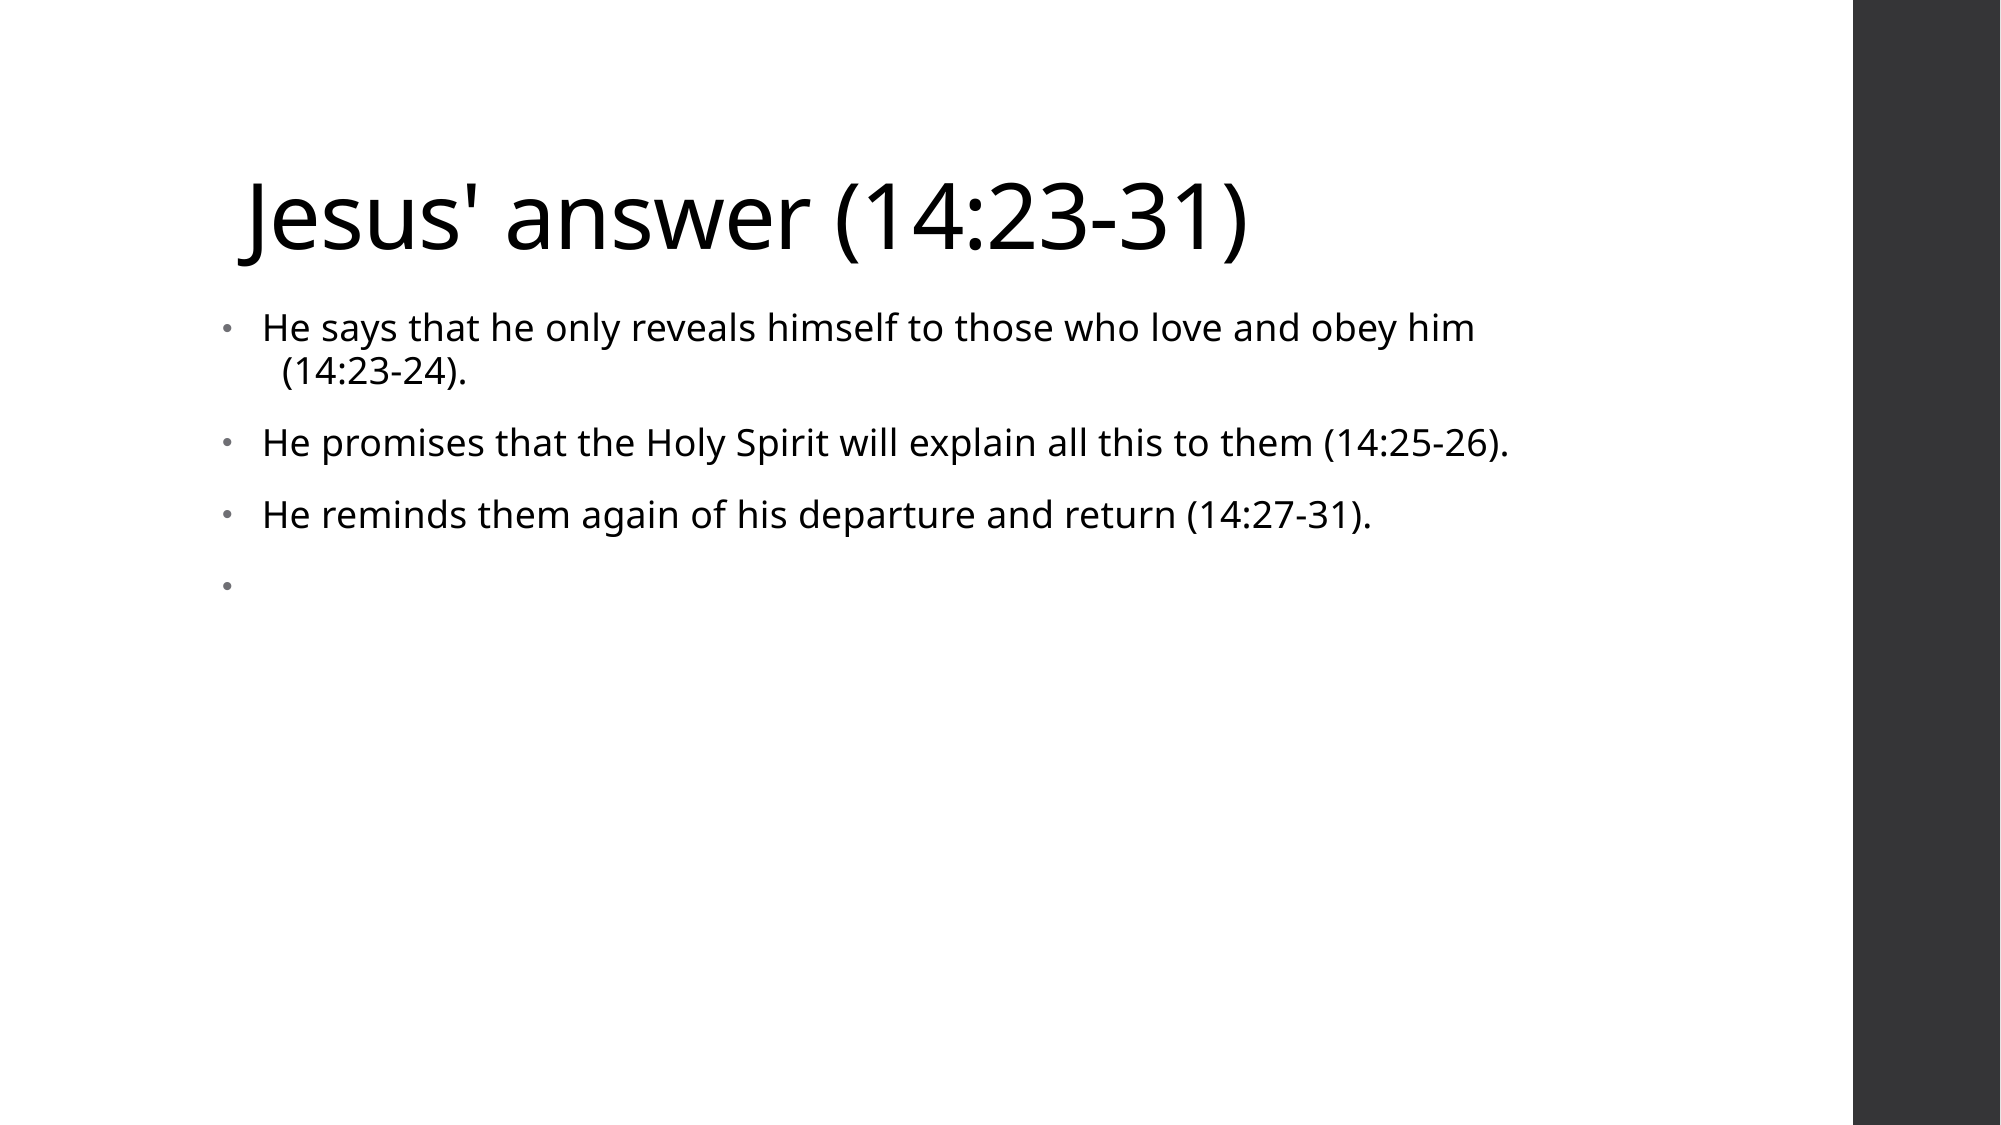

# Jesus' answer (14:23-31)
 He says that he only reveals himself to those who love and obey him (14:23-24).
 He promises that the Holy Spirit will explain all this to them (14:25-26).
 He reminds them again of his departure and return (14:27-31).